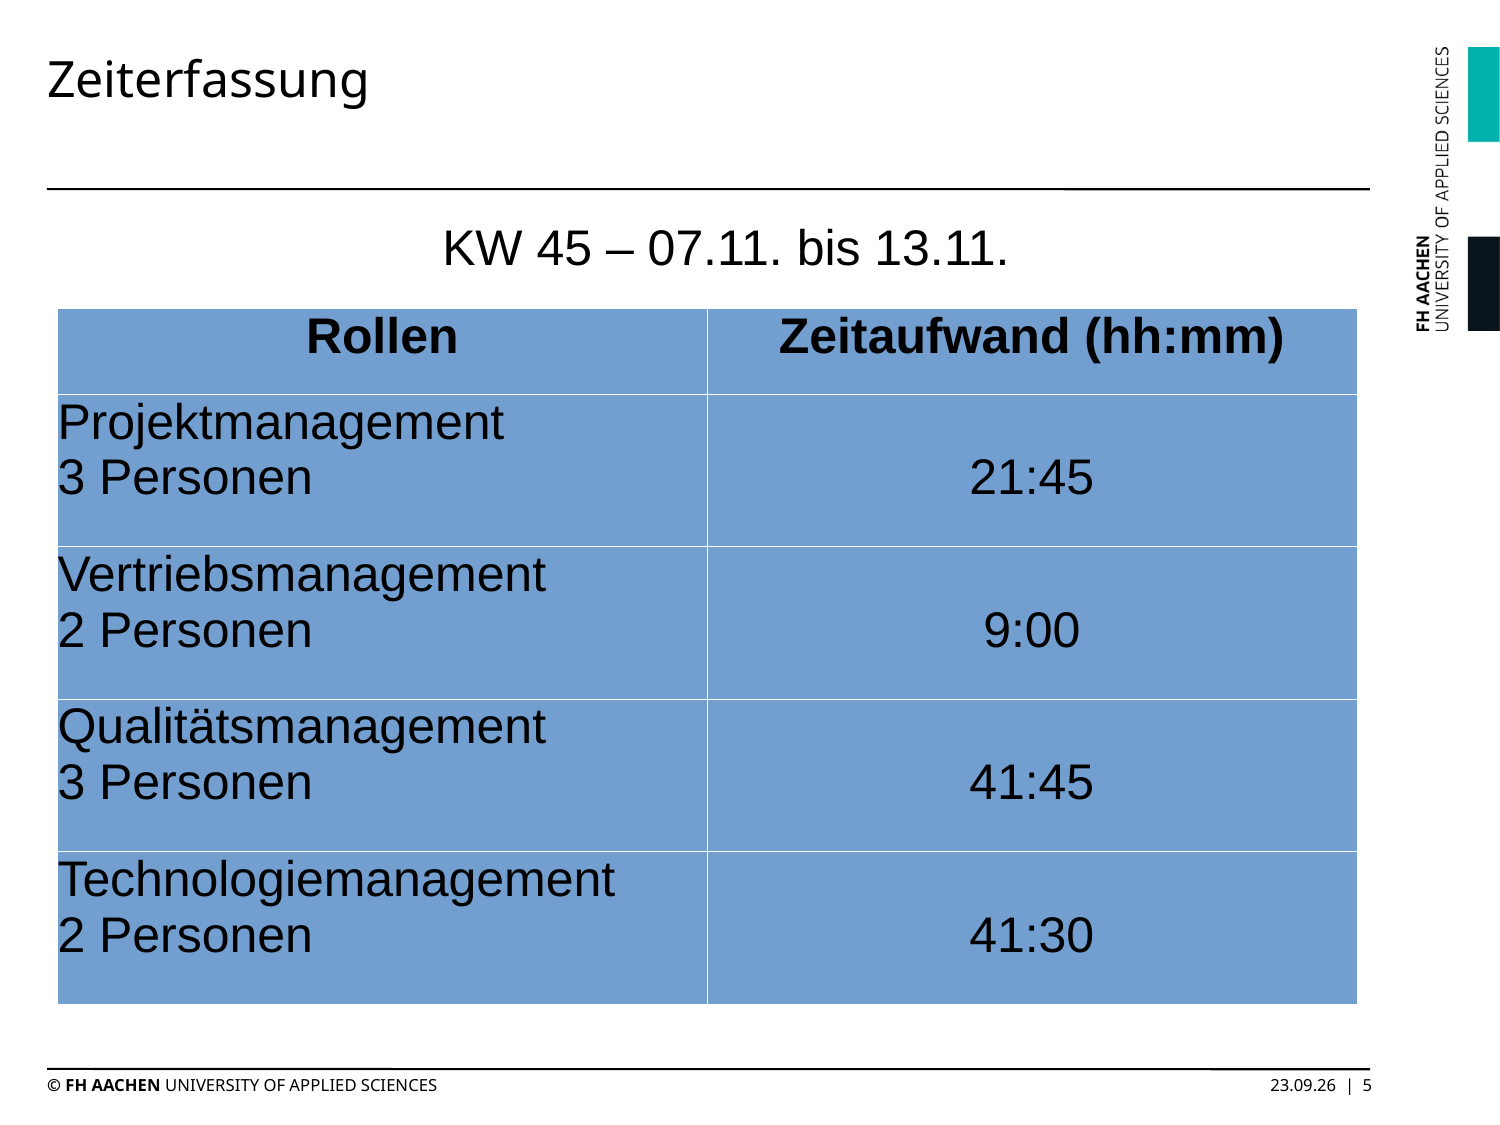

# Zeiterfassung
KW 45 – 07.11. bis 13.11.
| Rollen | Zeitaufwand (hh:mm) |
| --- | --- |
| Projektmanagement 3 Personen | 21:45 |
| Vertriebsmanagement 2 Personen | 9:00 |
| Qualitätsmanagement 3 Personen | 41:45 |
| Technologiemanagement 2 Personen | 41:30 |